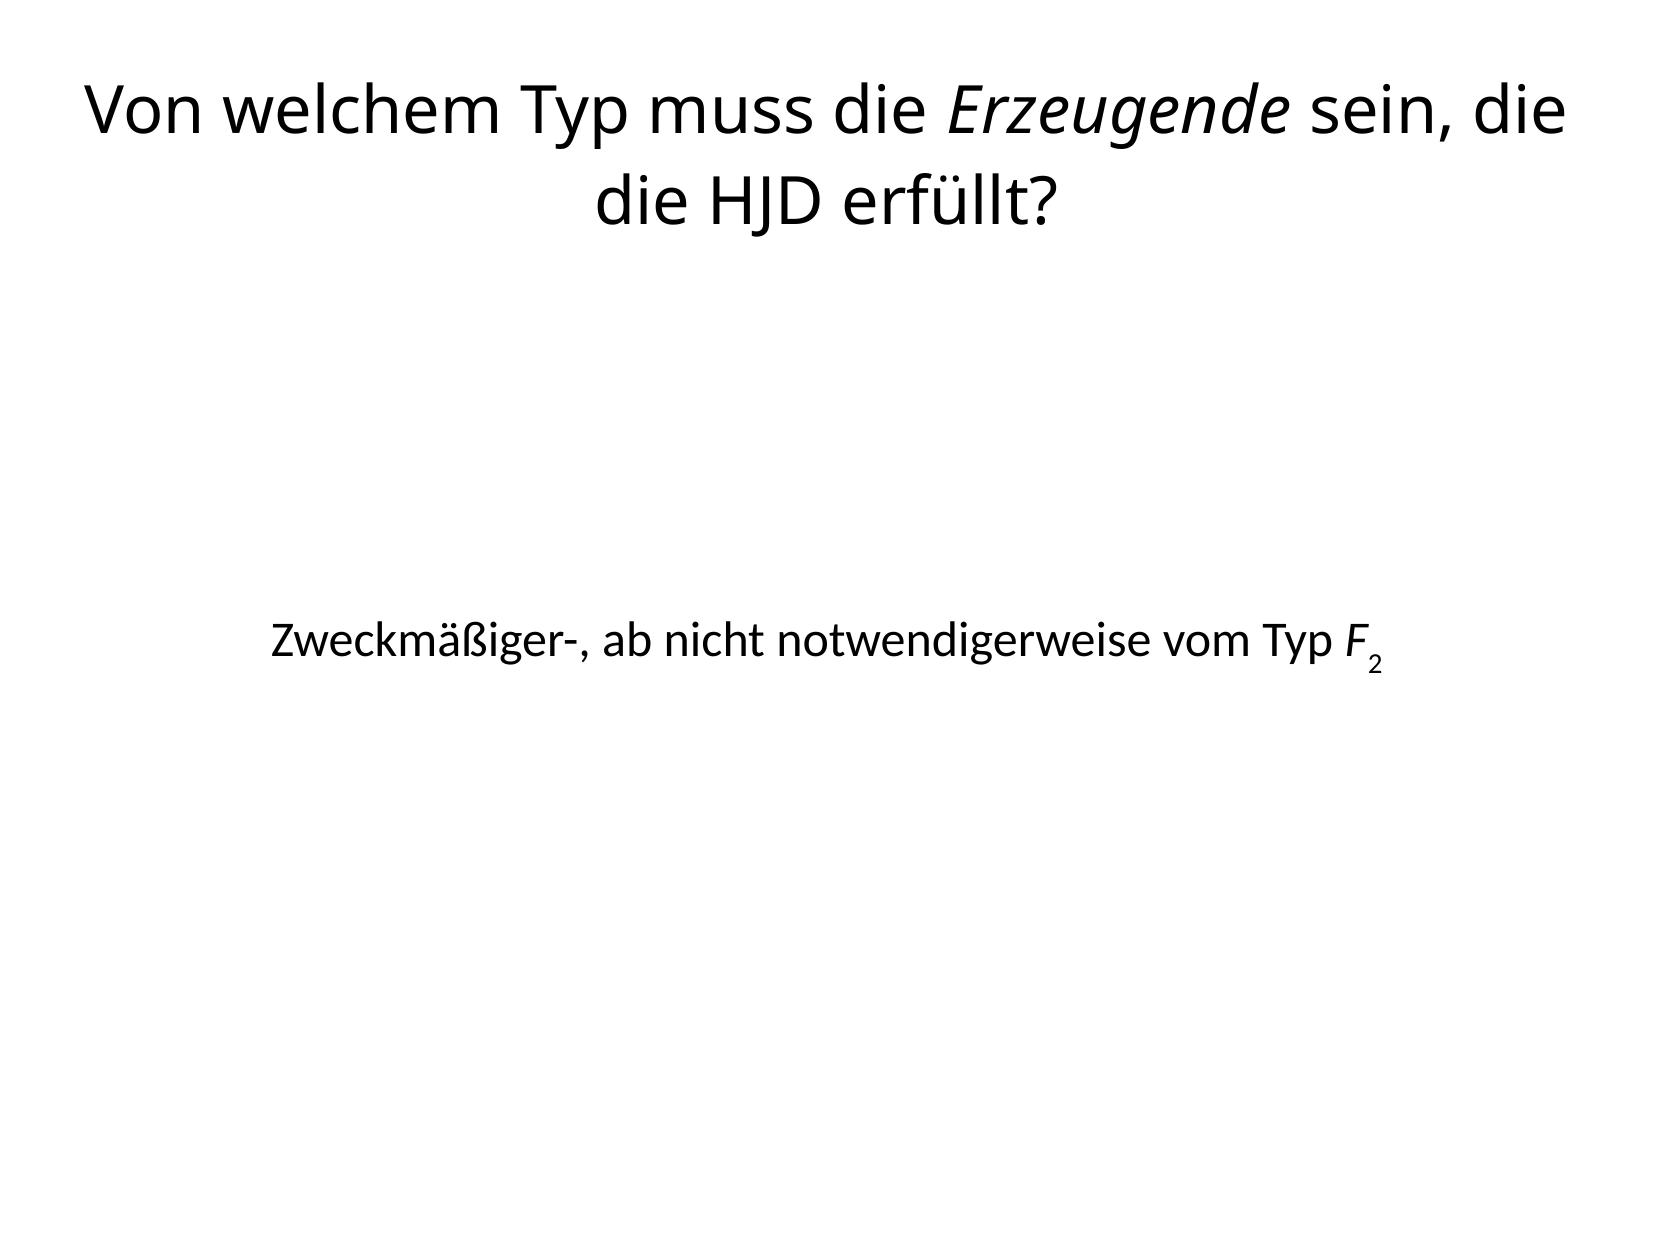

# Von welchem Typ muss die Erzeugende sein, die die HJD erfüllt?
Zweckmäßiger-, ab nicht notwendigerweise vom Typ F2